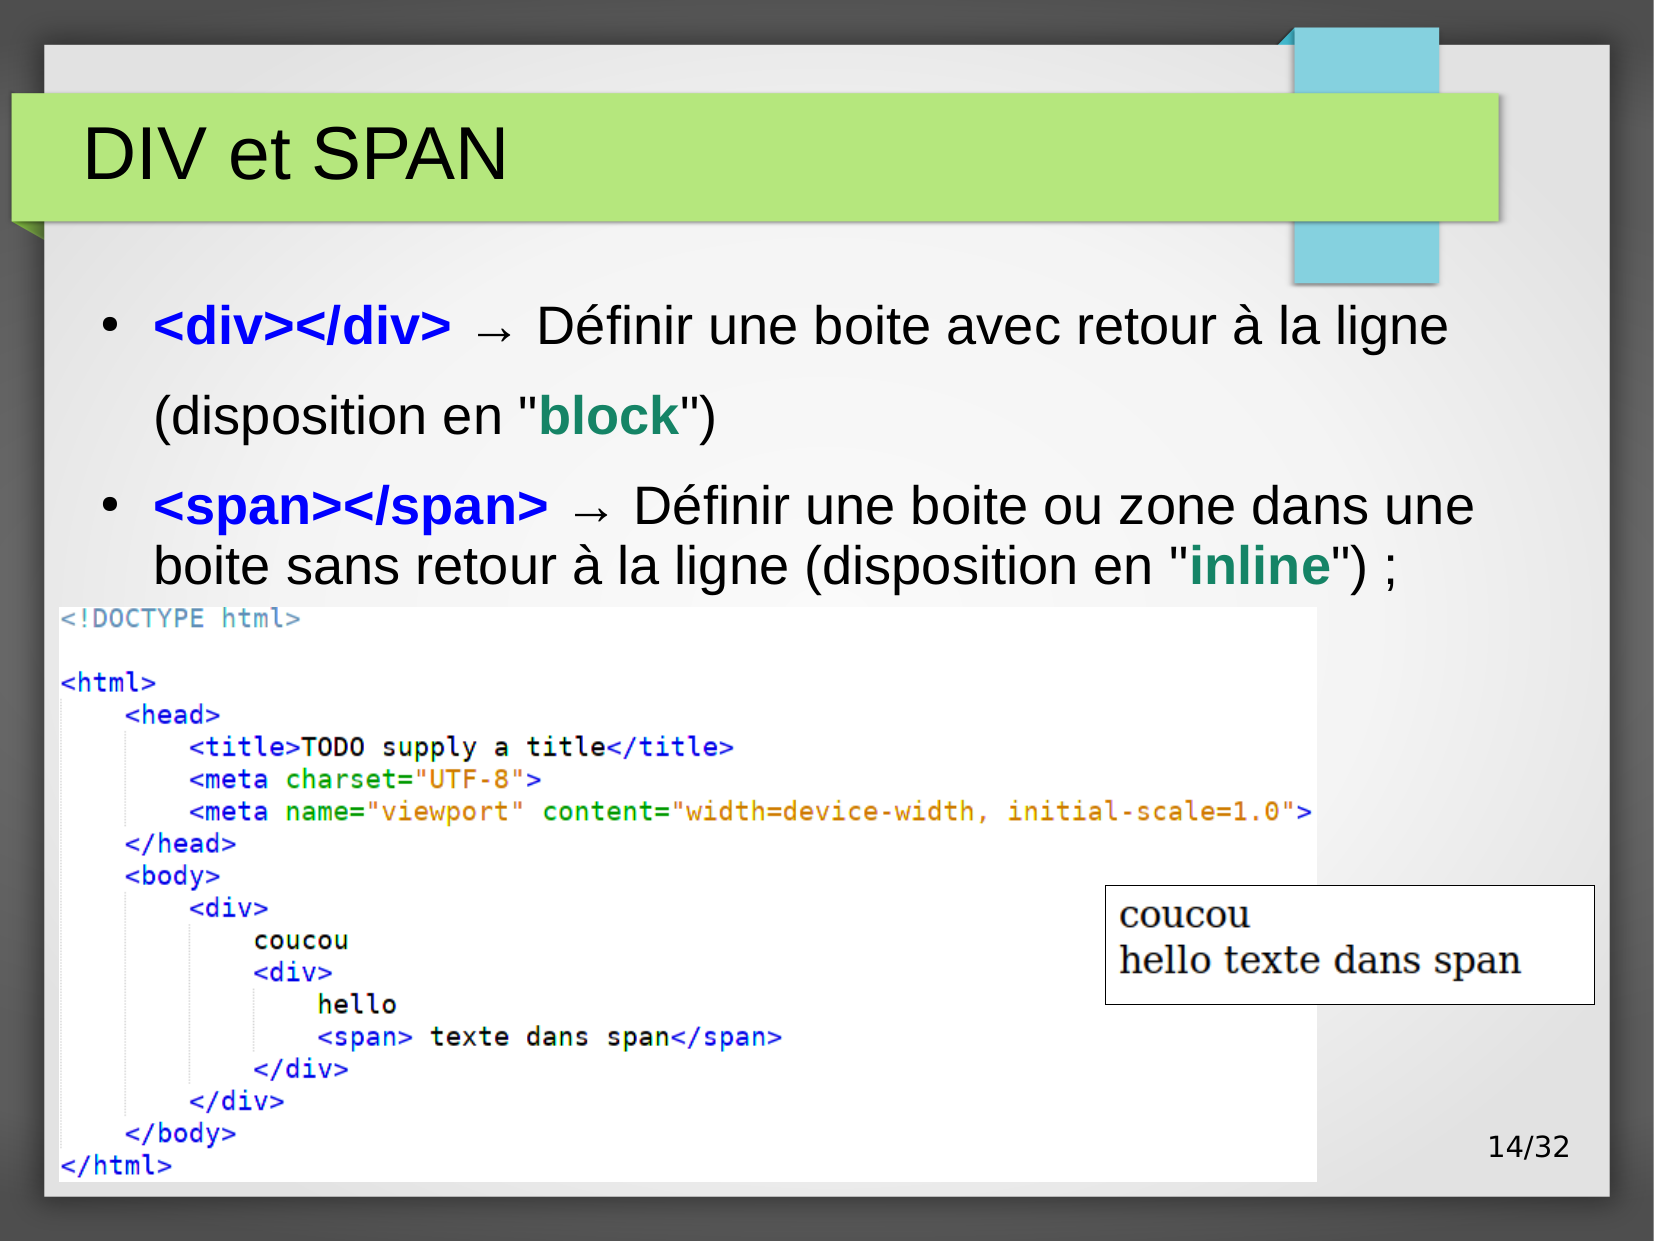

# DIV et SPAN
<div></div> → Définir une boite avec retour à la ligne
(disposition en "block")
<span></span> → Définir une boite ou zone dans une boite sans retour à la ligne (disposition en "inline") ;
14